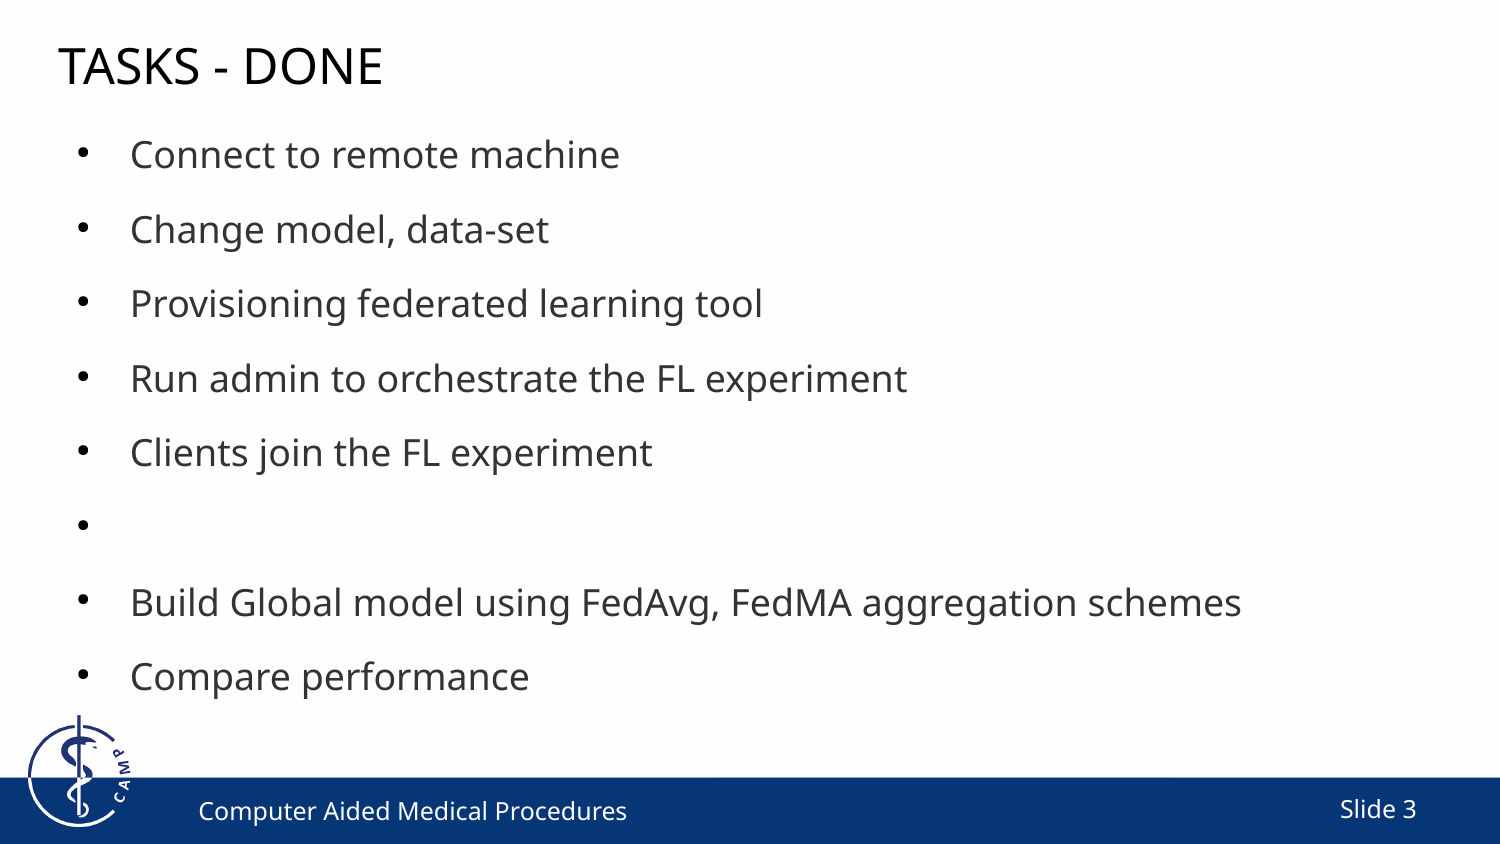

# TASKS - DONE
Connect to remote machine
Change model, data-set
Provisioning federated learning tool
Run admin to orchestrate the FL experiment
Clients join the FL experiment
Build Global model using FedAvg, FedMA aggregation schemes
Compare performance
Computer Aided Medical Procedures
Slide